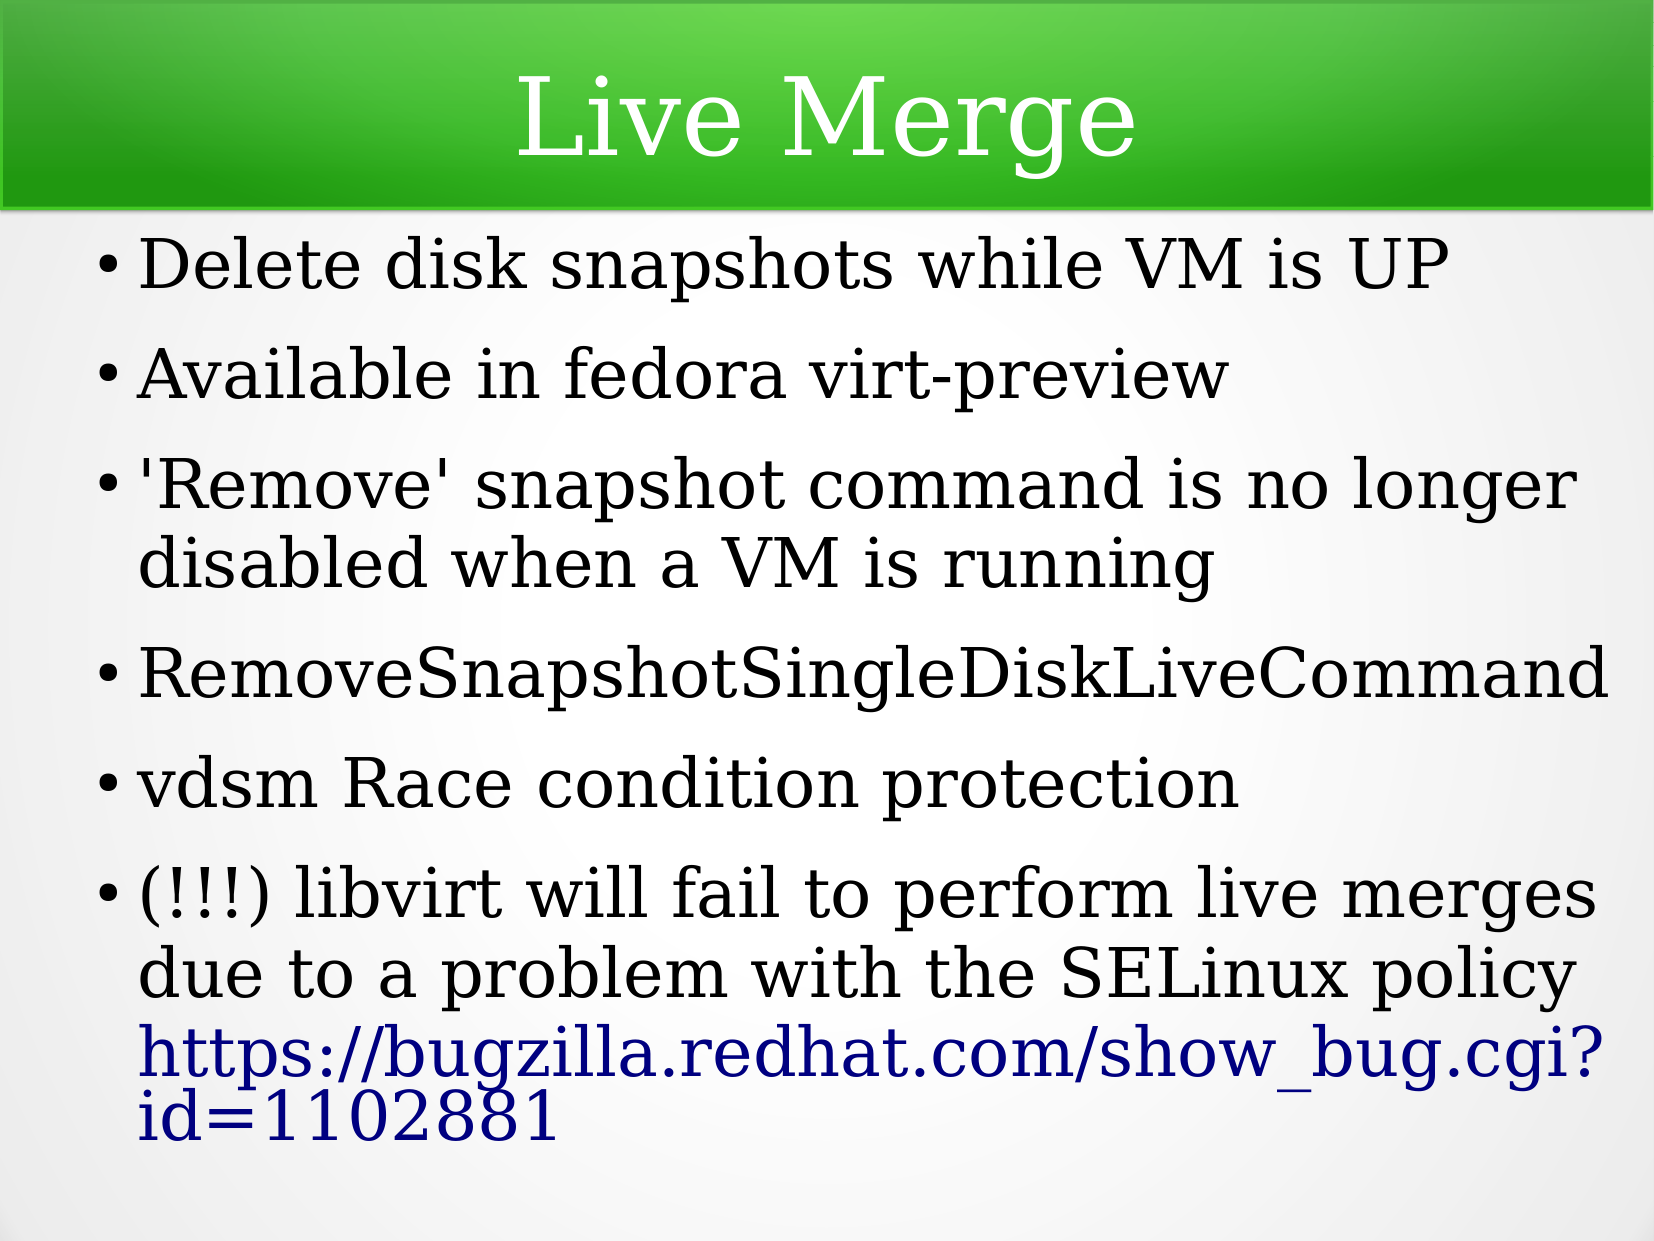

# Live Merge
Delete disk snapshots while VM is UP
Available in fedora virt-preview
'Remove' snapshot command is no longer disabled when a VM is running
RemoveSnapshotSingleDiskLiveCommand
vdsm Race condition protection
(!!!) libvirt will fail to perform live merges due to a problem with the SELinux policy https://bugzilla.redhat.com/show_bug.cgi?id=1102881